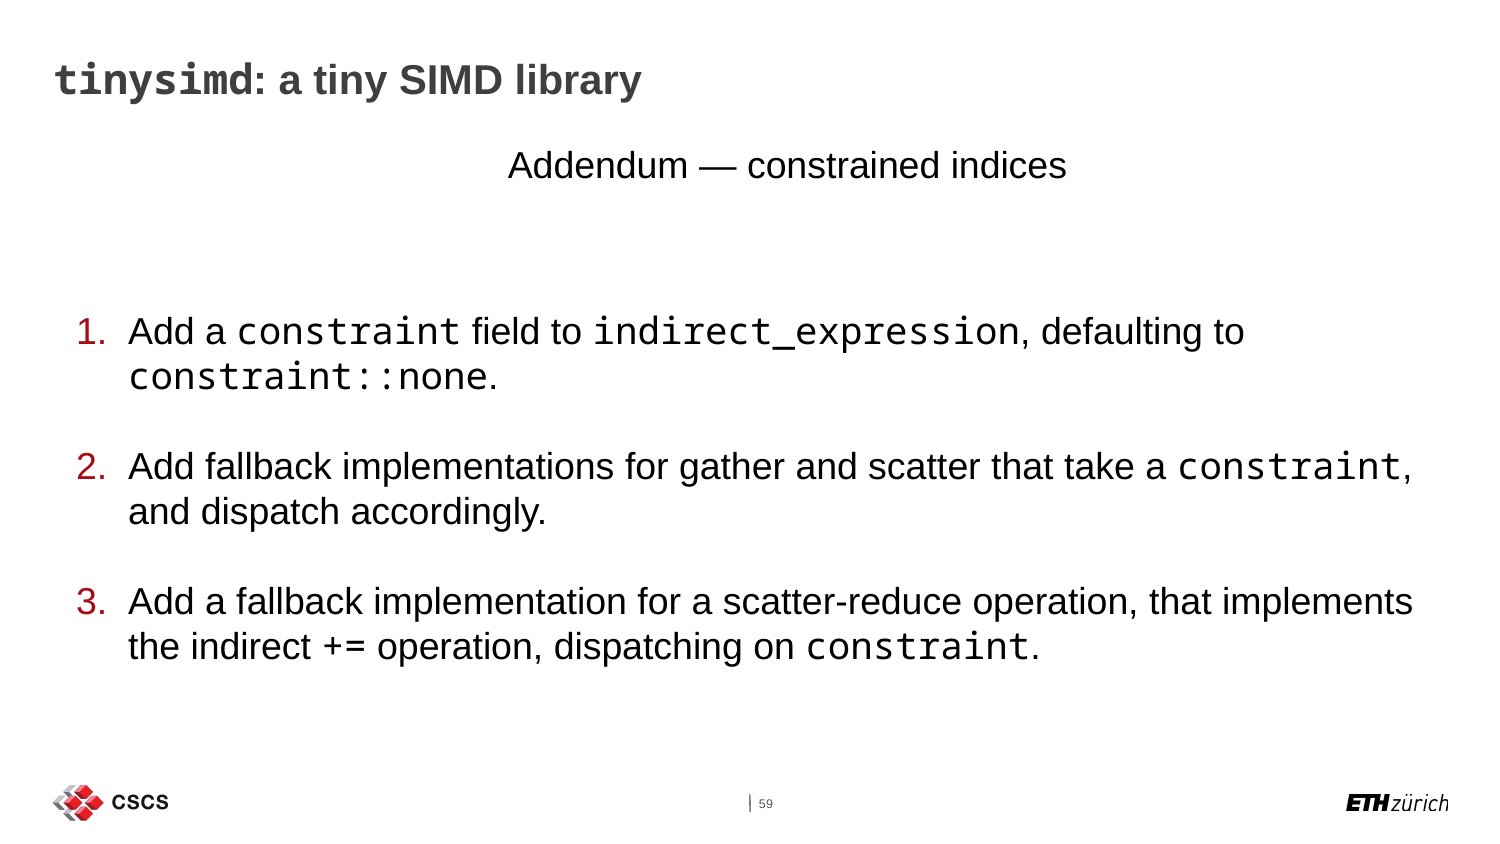

# tinysimd: a tiny SIMD library
Addendum — constrained indices
Add a constraint field to indirect_expression, defaulting to constraint::none.
Add fallback implementations for gather and scatter that take a constraint, and dispatch accordingly.
Add a fallback implementation for a scatter-reduce operation, that implements the indirect += operation, dispatching on constraint.